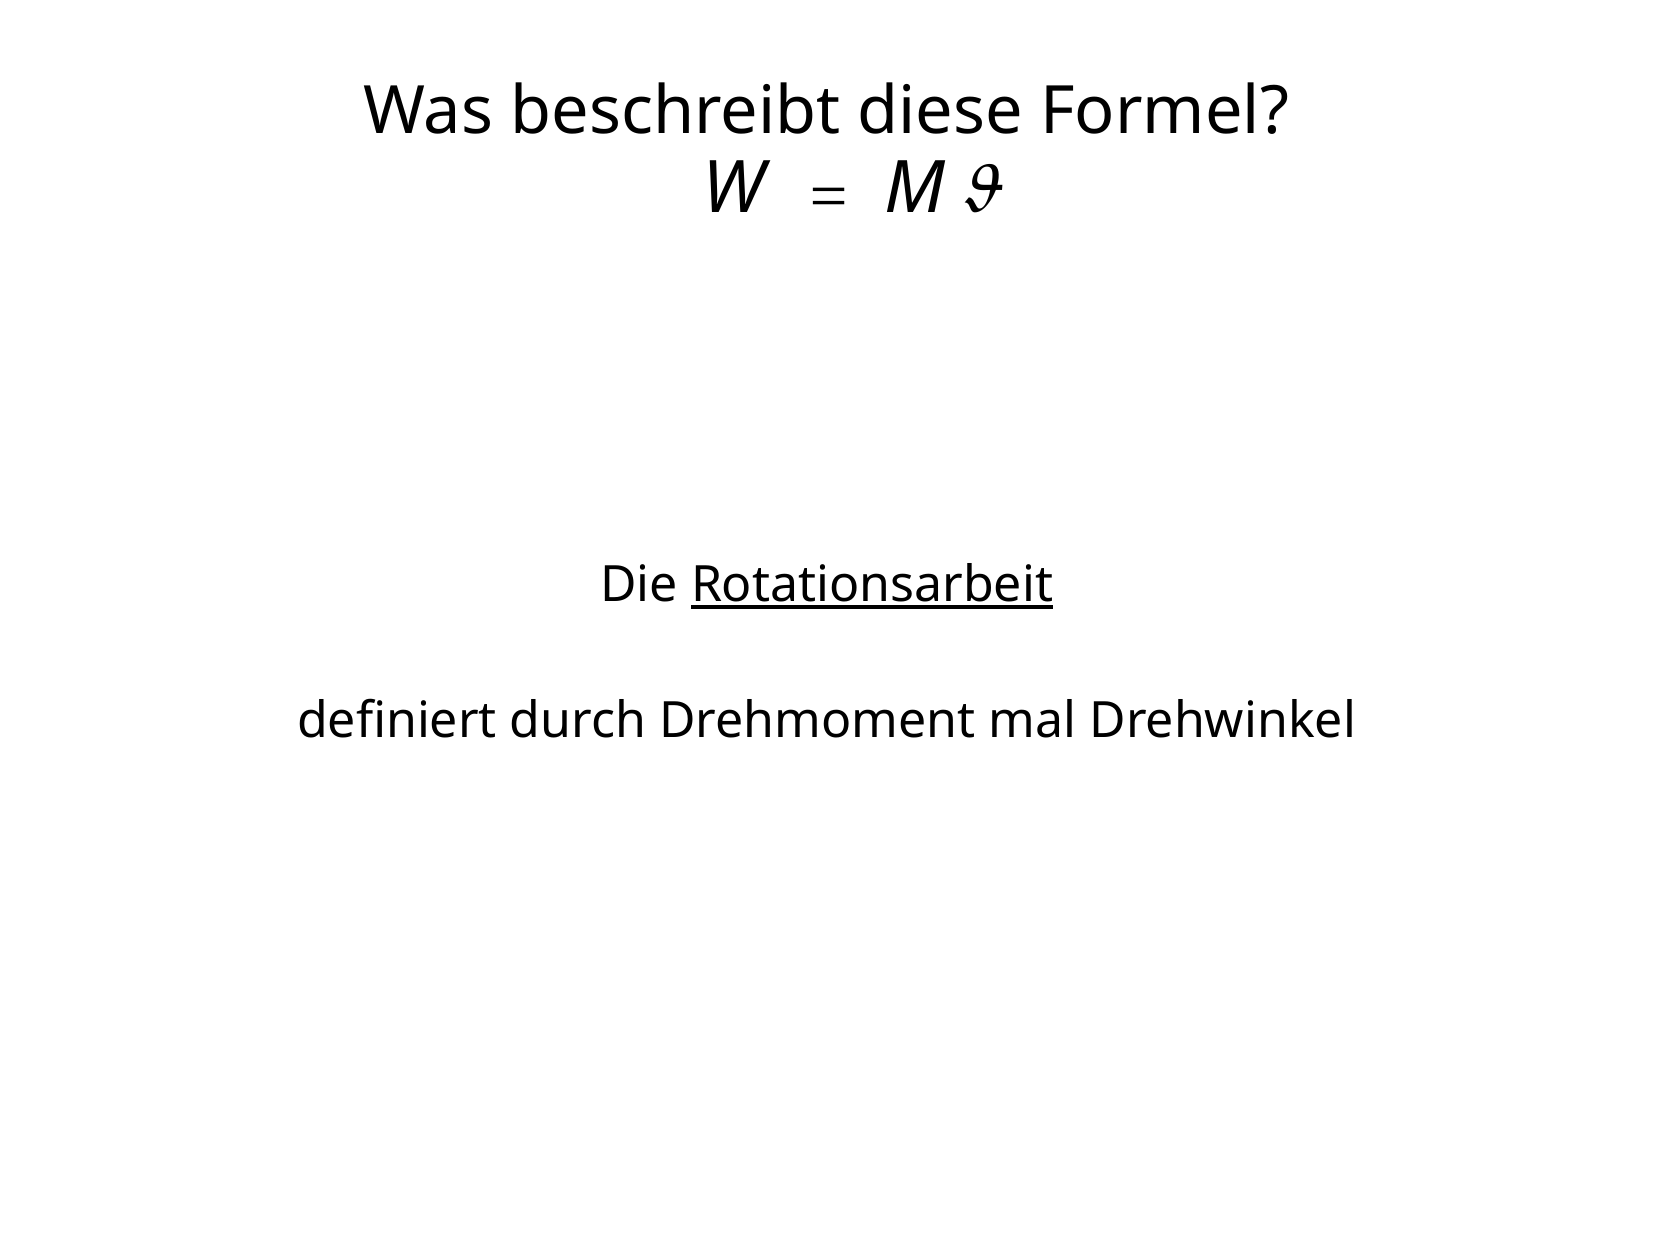

# Was beschreibt diese Formel?
Die Rotationsarbeit
definiert durch Drehmoment mal Drehwinkel